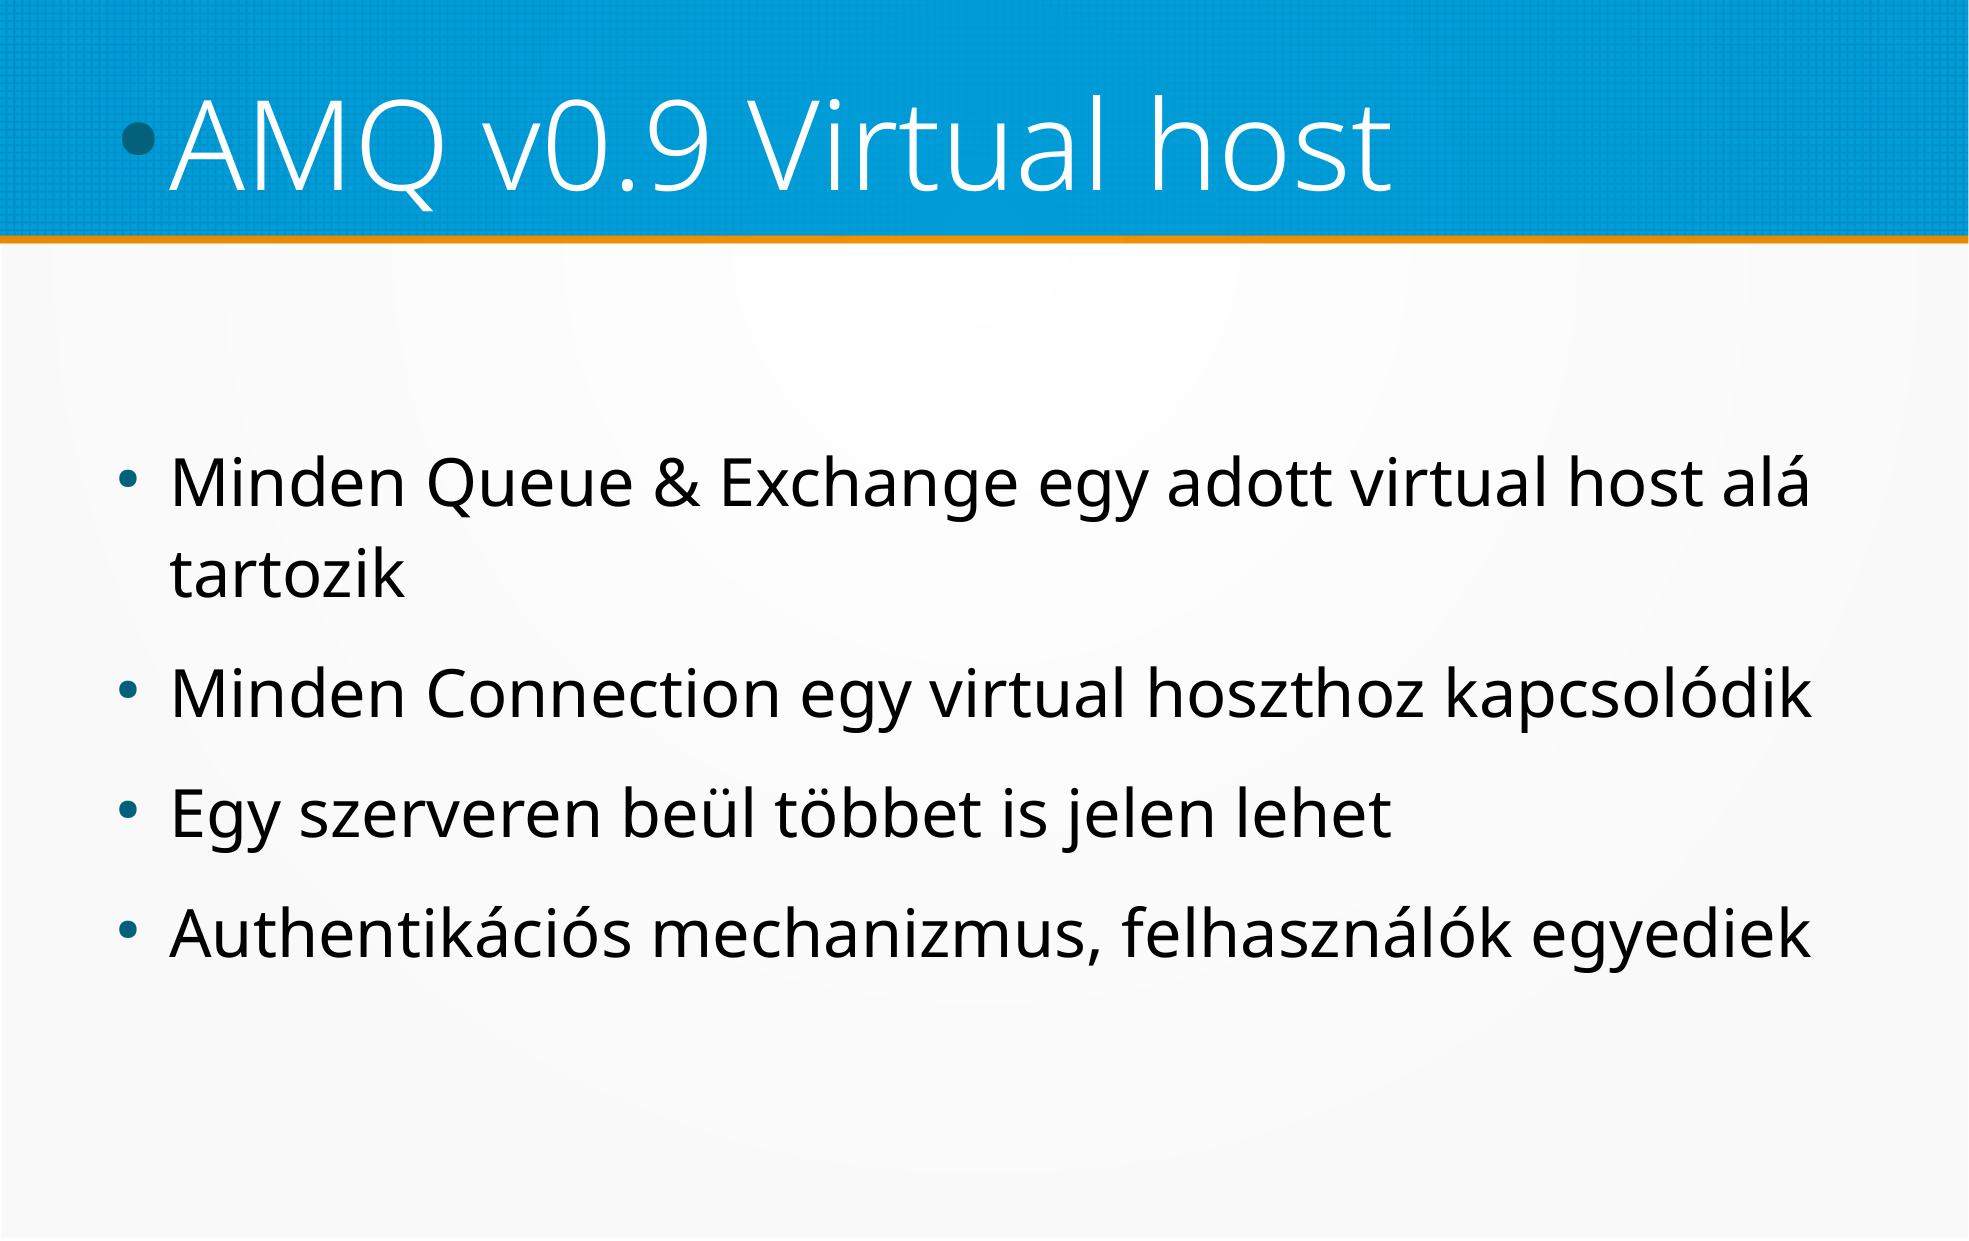

# AMQ v0.9 Virtual host
Minden Queue & Exchange egy adott virtual host alá tartozik
Minden Connection egy virtual hoszthoz kapcsolódik
Egy szerveren beül többet is jelen lehet
Authentikációs mechanizmus, felhasználók egyediek